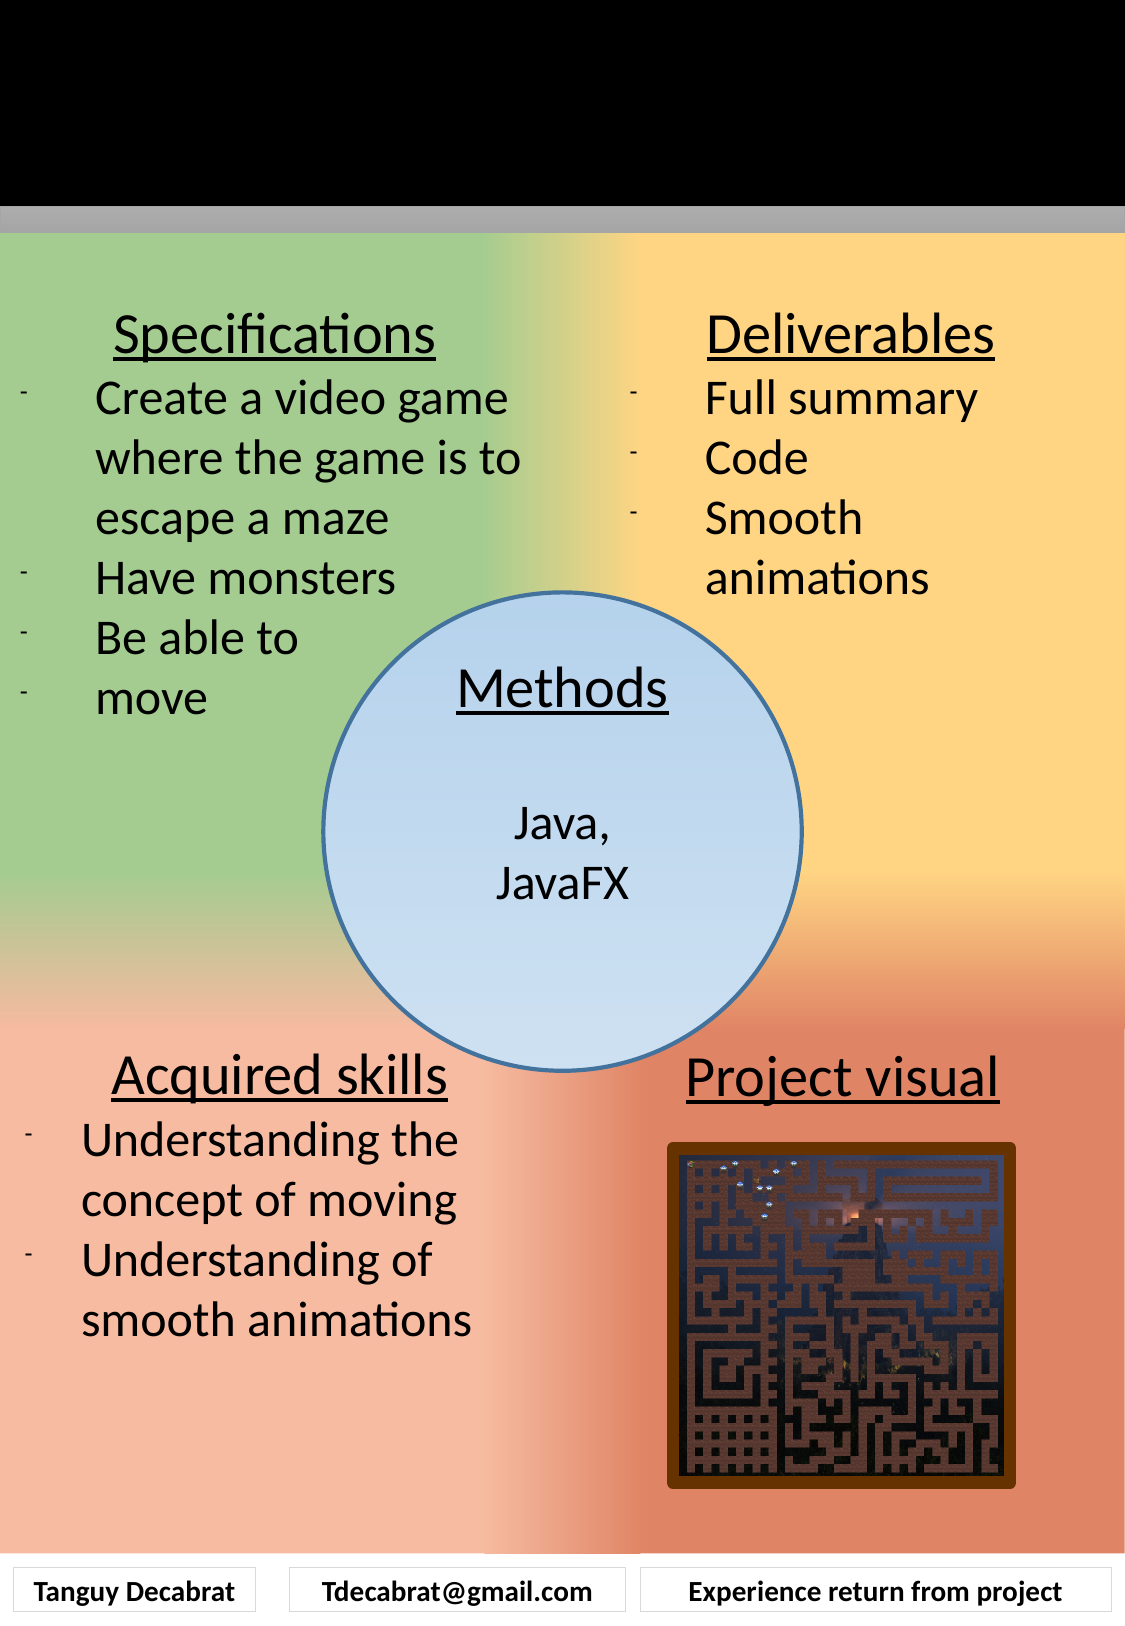

RETEX
Project - Labyrinth
Specifications
Create a video game where the game is to escape a maze
Have monsters
Be able to
move
Deliverables
Full summary
Code
Smooth animations
Methods
Java,
JavaFX
Acquired skills
Understanding the concept of moving
Understanding of smooth animations
Project visual
Tanguy Decabrat
Tdecabrat@gmail.com
Experience return from project